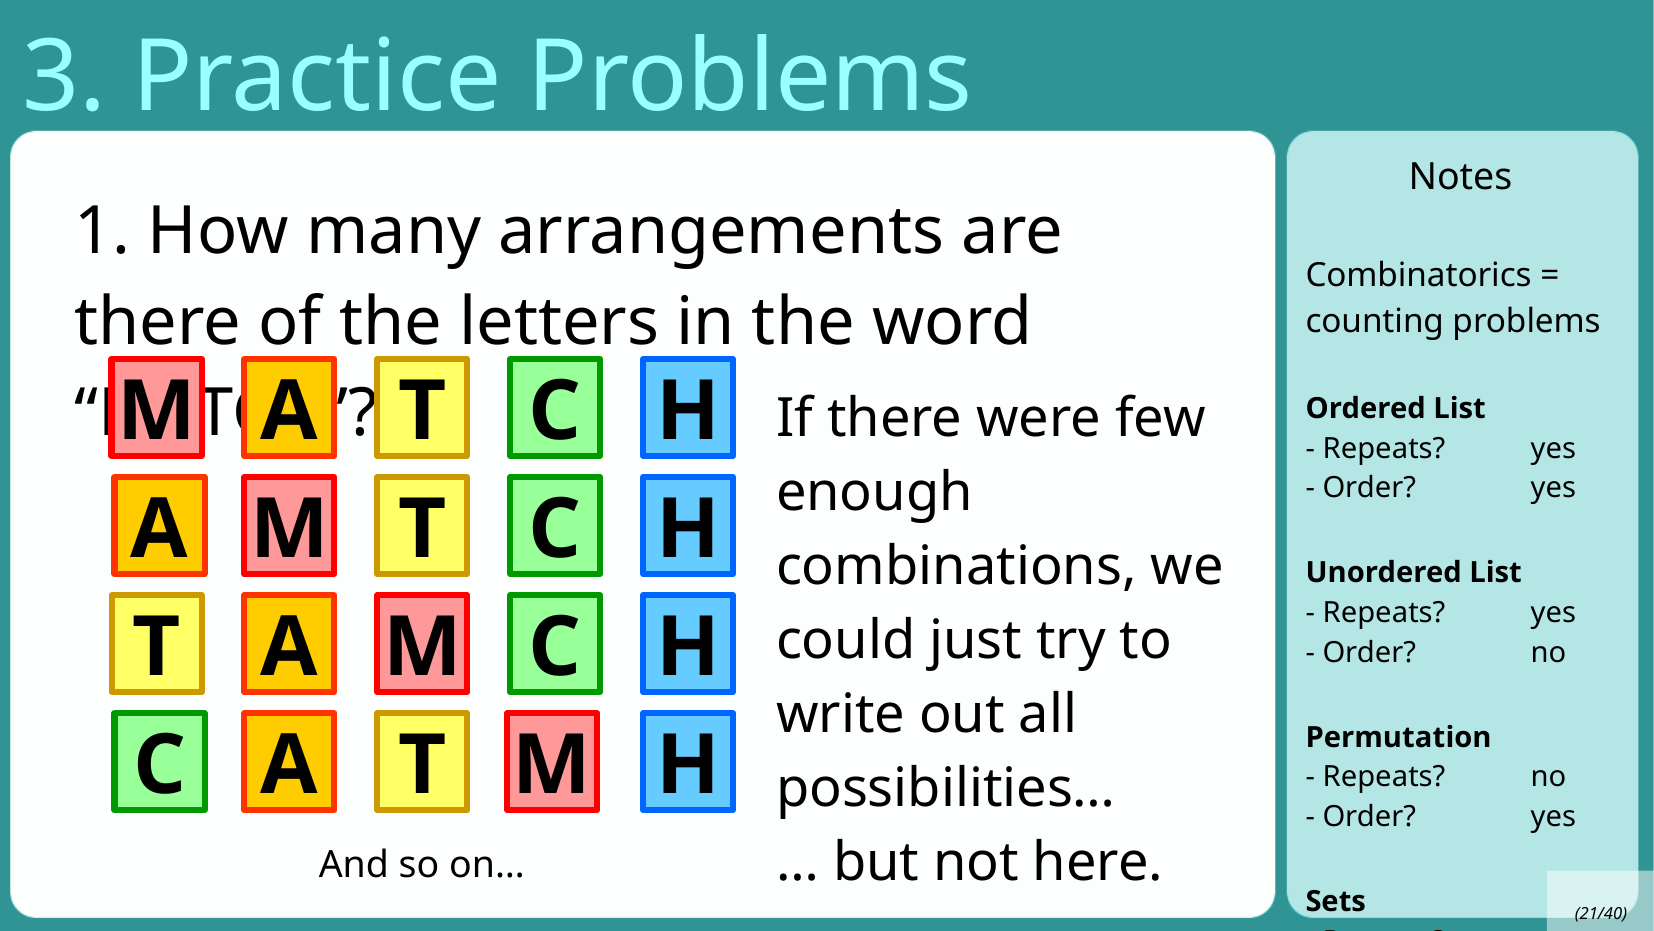

# 3. Practice Problems
Notes
Combinatorics = counting problems
Ordered List
- Repeats?		yes
- Order?		yes
Unordered List
- Repeats?		yes
- Order?		no
Permutation
- Repeats?		no
- Order?		yes
Sets
- Repeats?		no
- Order?		no
1. How many arrangements are there of the letters in the word “MATCH”?
M
A
T
C
H
If there were few enough combinations, we could just try to write out all possibilities…
… but not here.
A
M
T
C
H
T
A
M
C
H
C
A
T
M
H
And so on…